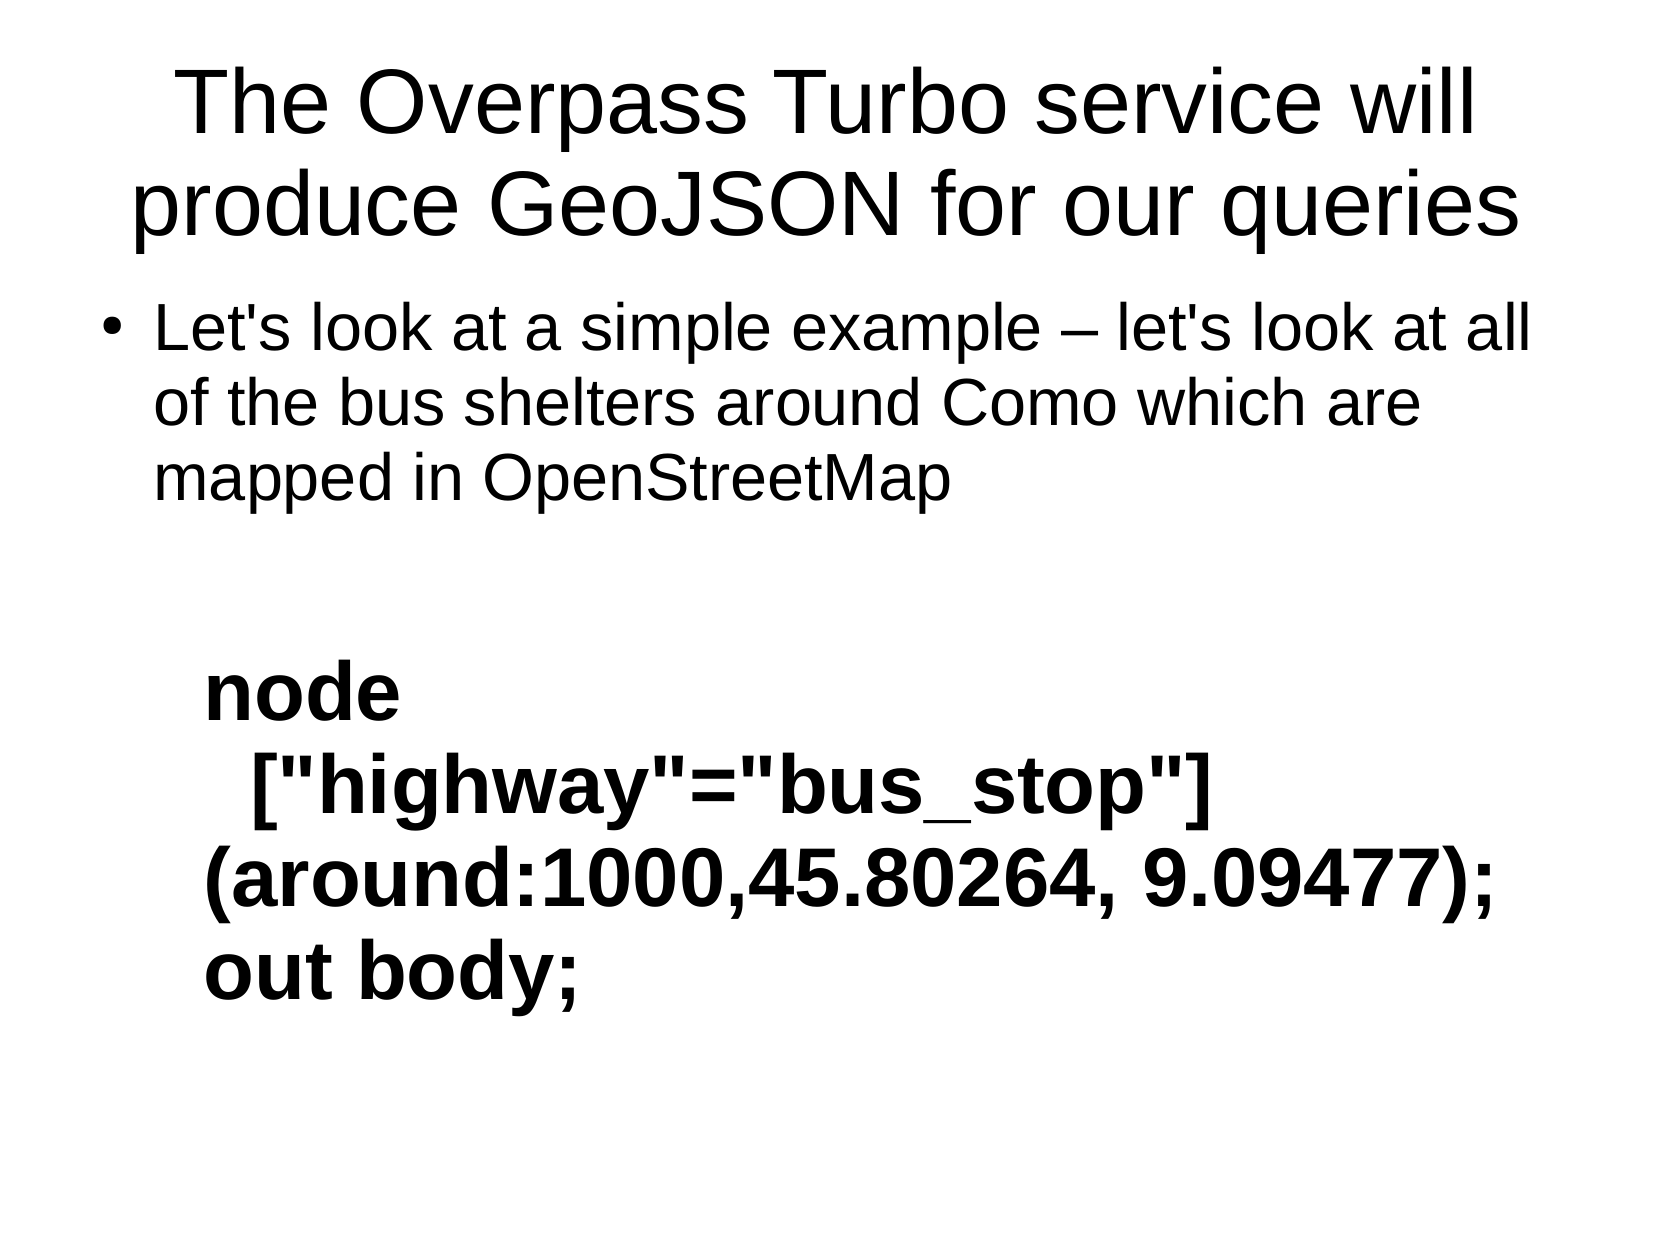

# The Overpass Turbo service will produce GeoJSON for our queries
Let's look at a simple example – let's look at all of the bus shelters around Como which are mapped in OpenStreetMap
node
 ["highway"="bus_stop"]
(around:1000,45.80264, 9.09477);
out body;